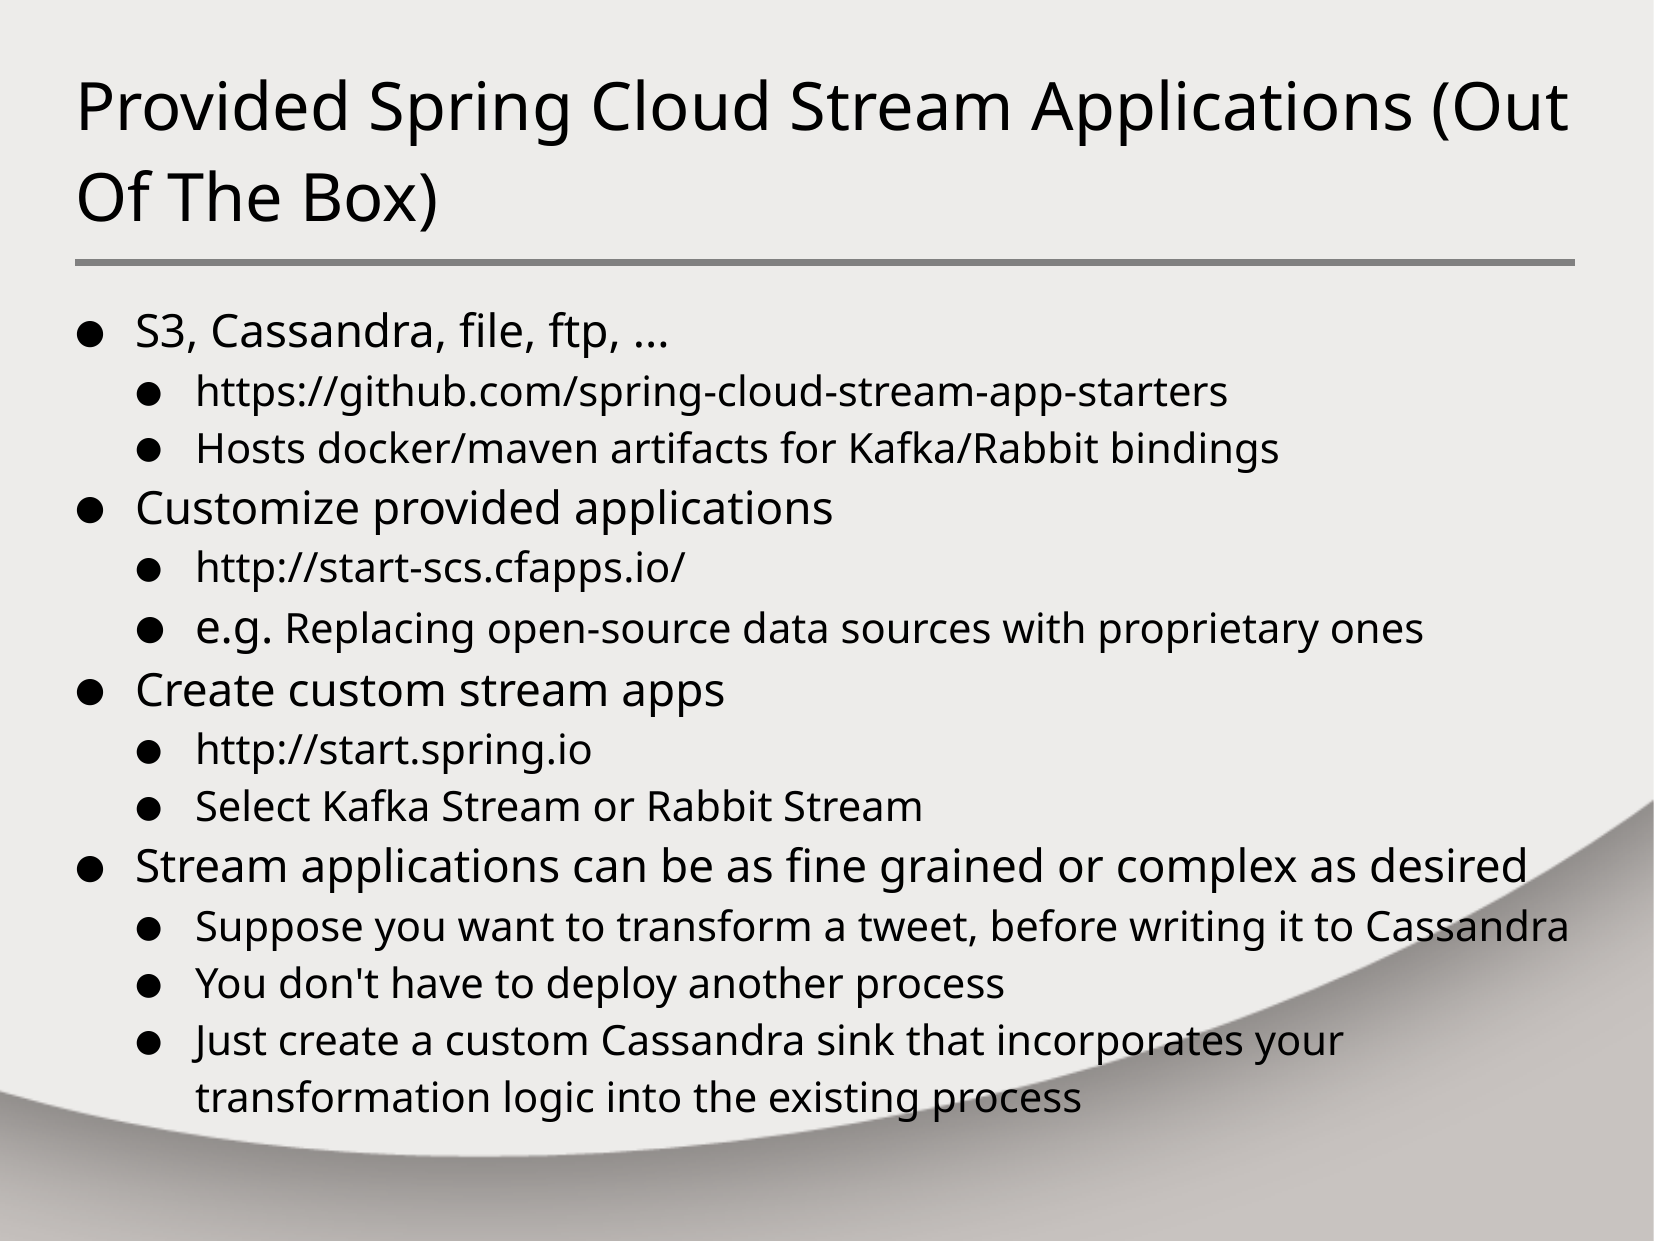

# Provided Spring Cloud Stream Applications (Out Of The Box)
S3, Cassandra, file, ftp, ...
https://github.com/spring-cloud-stream-app-starters
Hosts docker/maven artifacts for Kafka/Rabbit bindings
Customize provided applications
http://start-scs.cfapps.io/
e.g. Replacing open-source data sources with proprietary ones
Create custom stream apps
http://start.spring.io
Select Kafka Stream or Rabbit Stream
Stream applications can be as fine grained or complex as desired
Suppose you want to transform a tweet, before writing it to Cassandra
You don't have to deploy another process
Just create a custom Cassandra sink that incorporates your transformation logic into the existing process